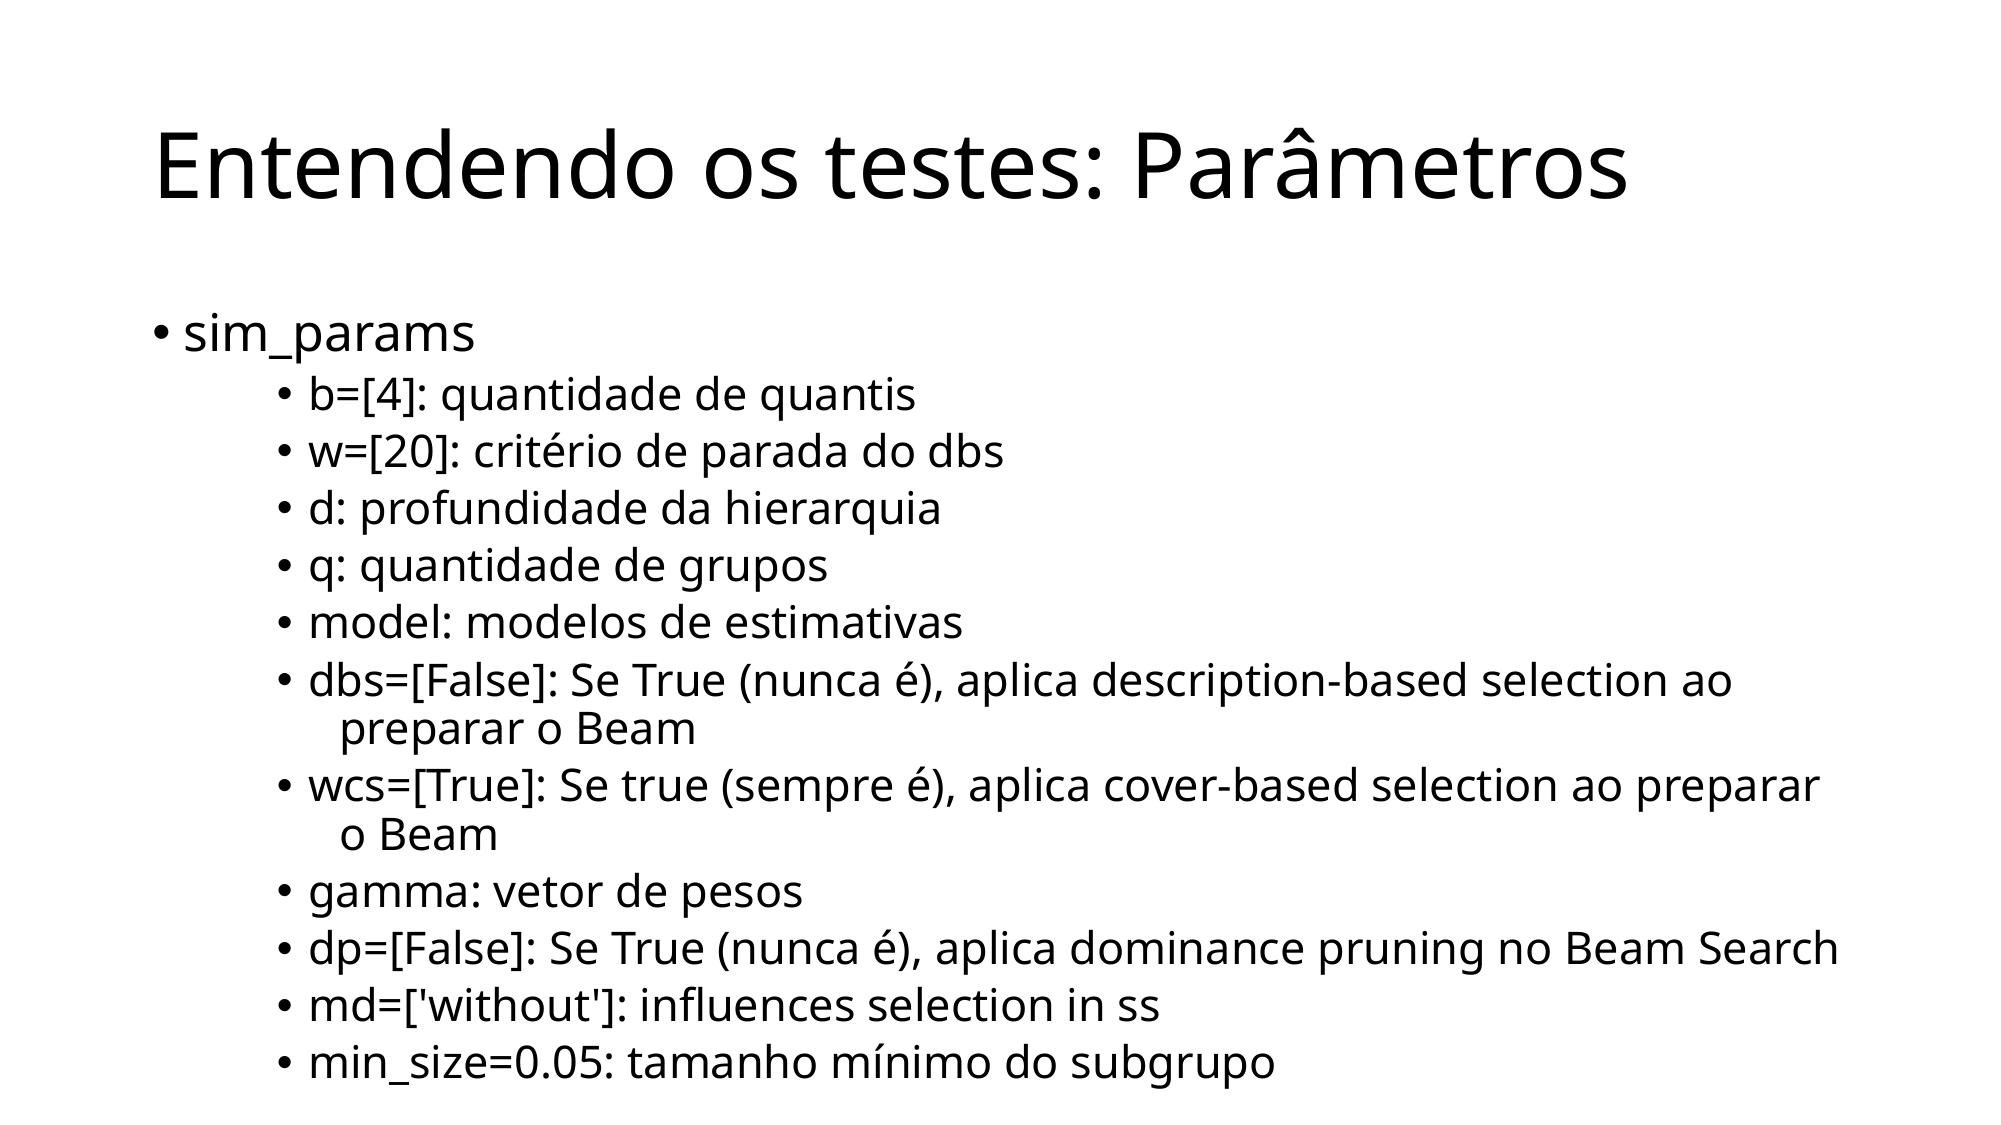

# Entendendo os testes: Parâmetros
sim_params
b=[4]: quantidade de quantis
w=[20]: critério de parada do dbs
d: profundidade da hierarquia
q: quantidade de grupos
model: modelos de estimativas
dbs=[False]: Se True (nunca é), aplica description-based selection ao preparar o Beam
wcs=[True]: Se true (sempre é), aplica cover-based selection ao preparar o Beam
gamma: vetor de pesos
dp=[False]: Se True (nunca é), aplica dominance pruning no Beam Search
md=['without']: influences selection in ss
min_size=0.05: tamanho mínimo do subgrupo